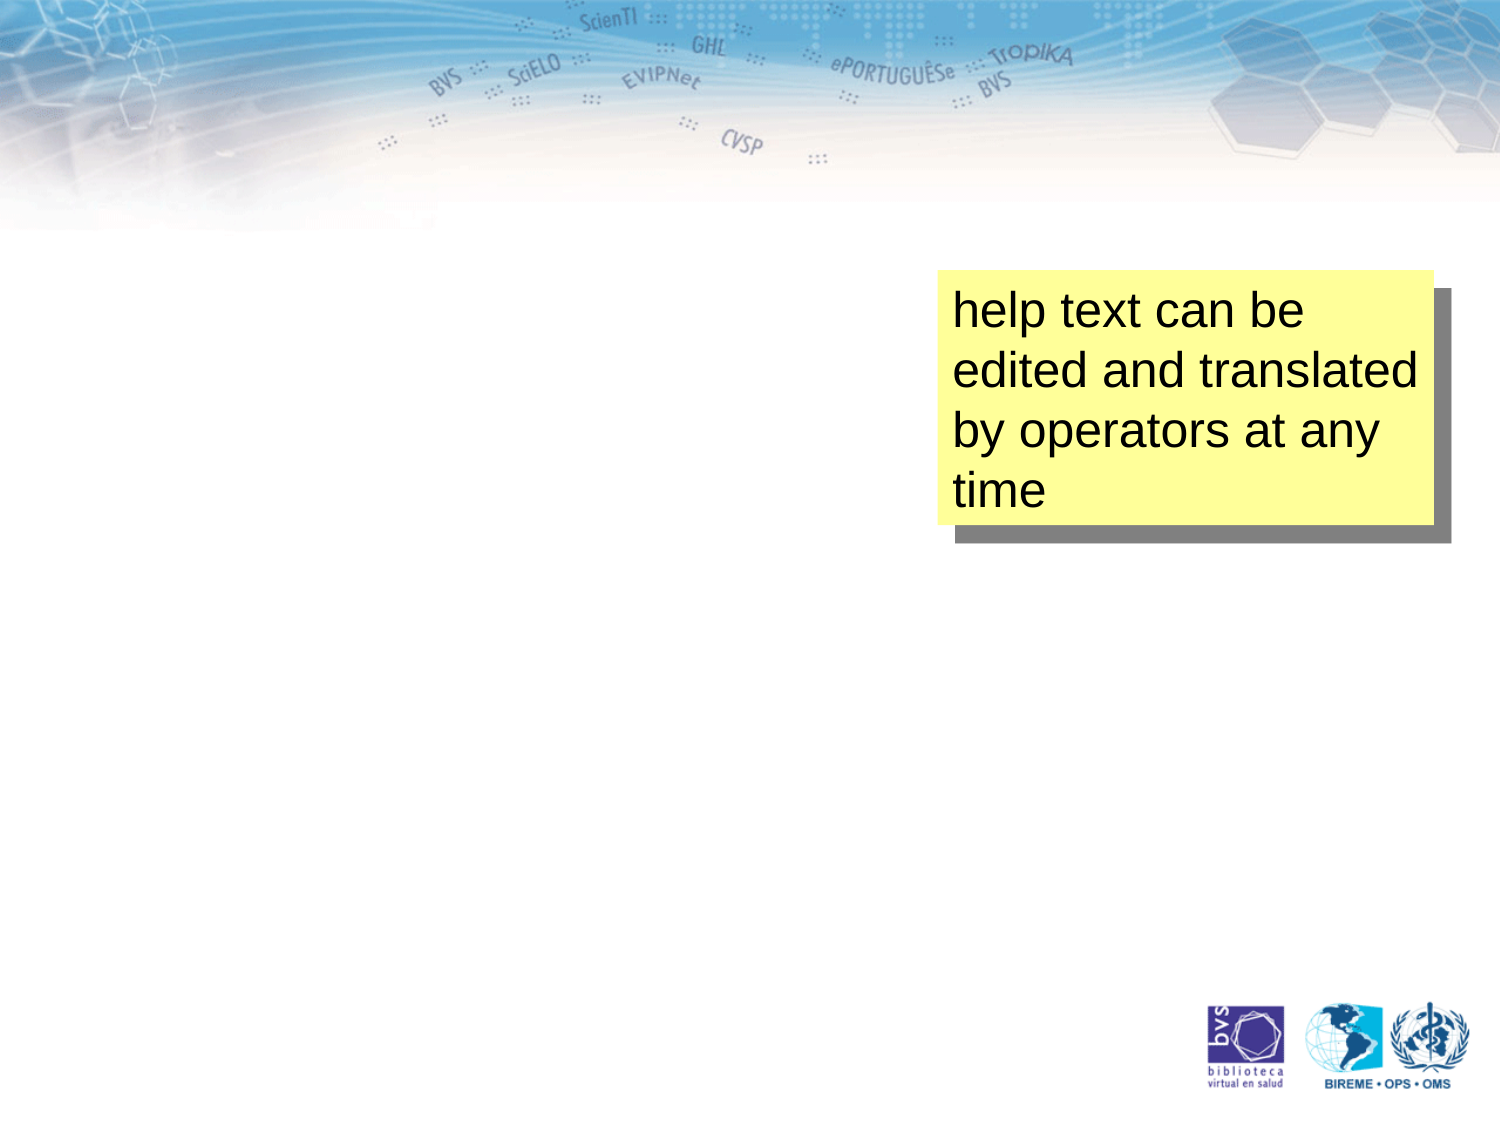

#
help text can be
edited and translated
by operators at any
time